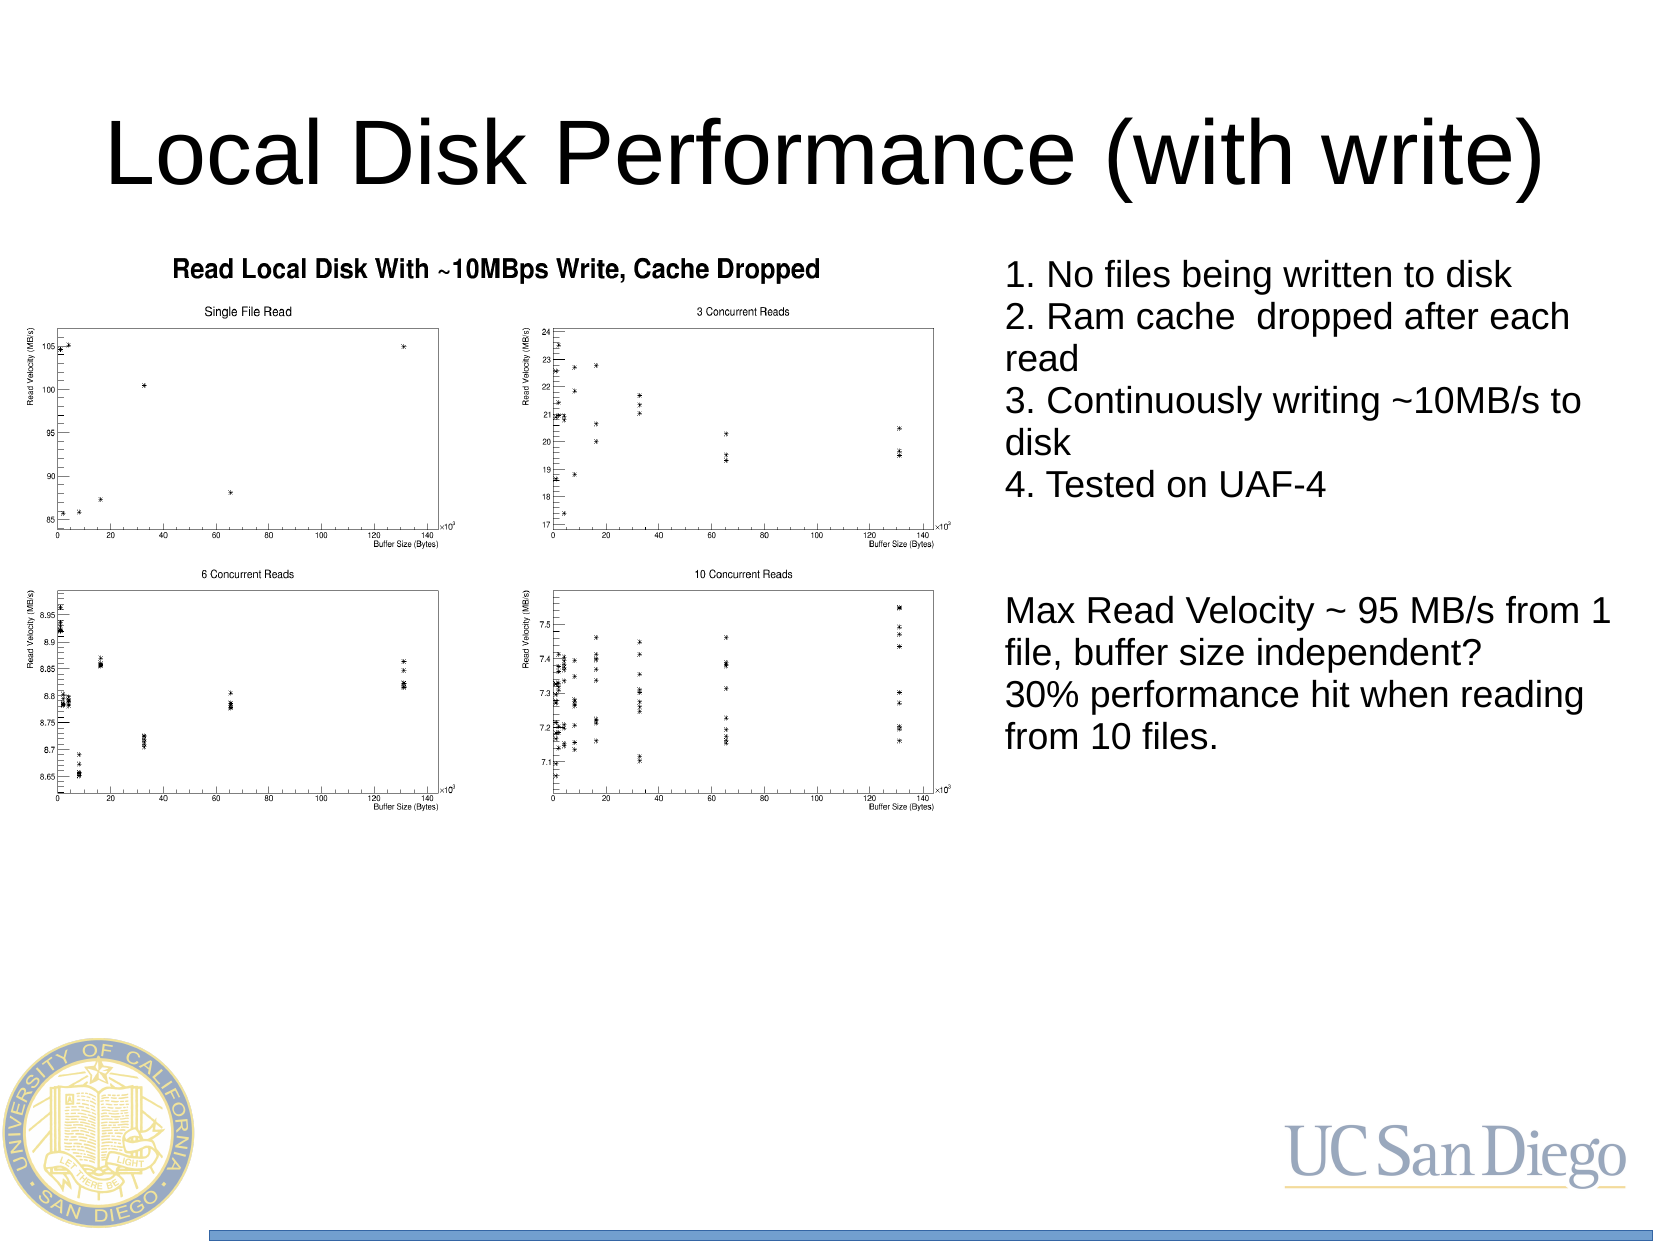

# Local Disk Performance (with write)
1. No files being written to disk
2. Ram cache dropped after each read
3. Continuously writing ~10MB/s to disk
4. Tested on UAF-4
Max Read Velocity ~ 95 MB/s from 1 file, buffer size independent?
30% performance hit when reading from 10 files.